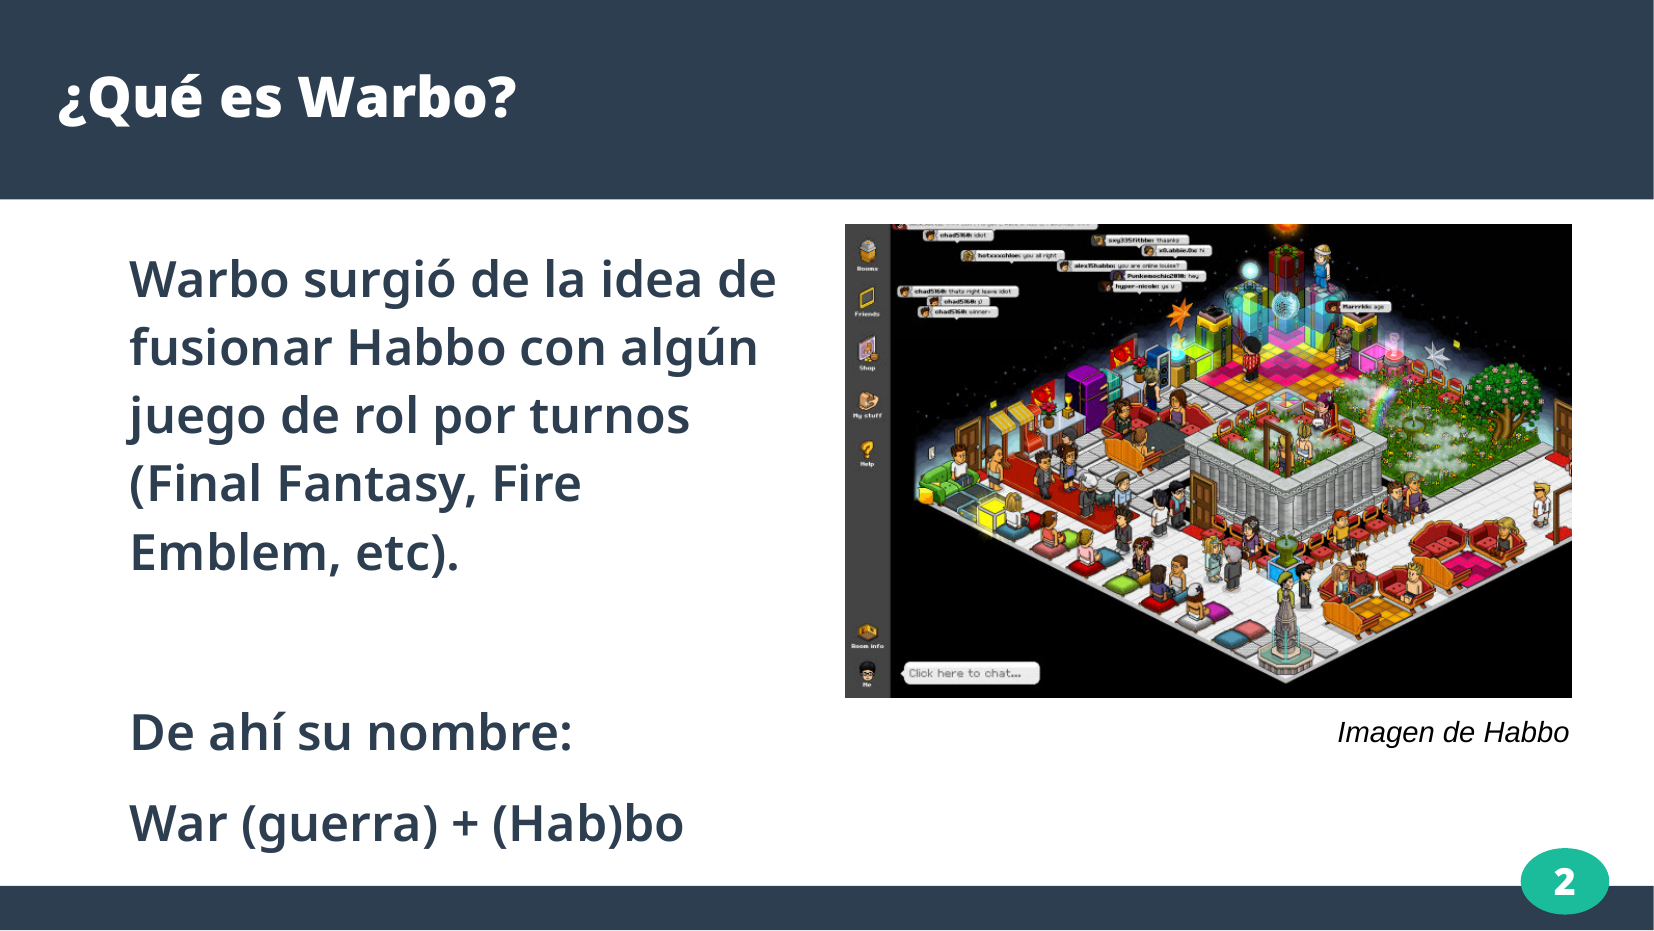

# ¿Qué es Warbo?
Warbo surgió de la idea de fusionar Habbo con algún juego de rol por turnos (Final Fantasy, Fire Emblem, etc).
De ahí su nombre:
War (guerra) + (Hab)bo
Imagen de Habbo
2